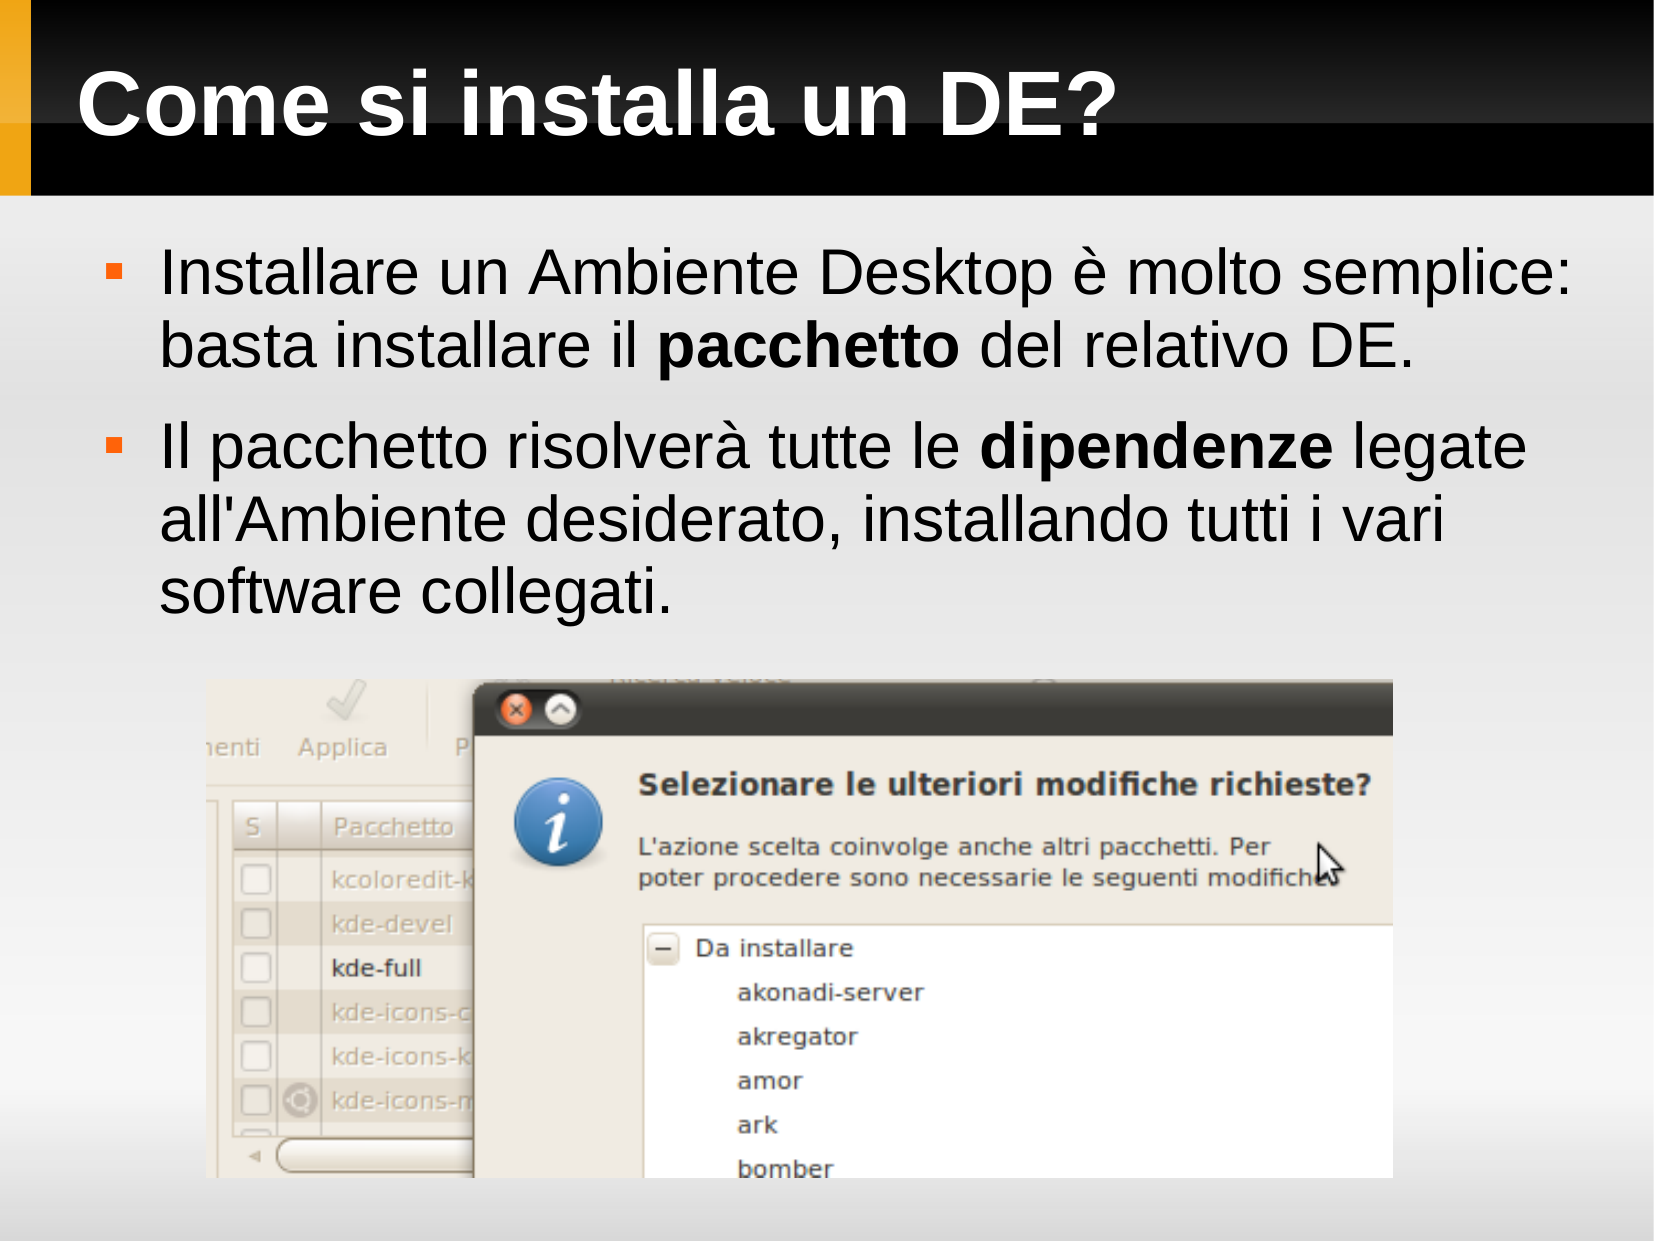

# Come si installa un DE?
Installare un Ambiente Desktop è molto semplice: basta installare il pacchetto del relativo DE.
Il pacchetto risolverà tutte le dipendenze legate all'Ambiente desiderato, installando tutti i vari software collegati.